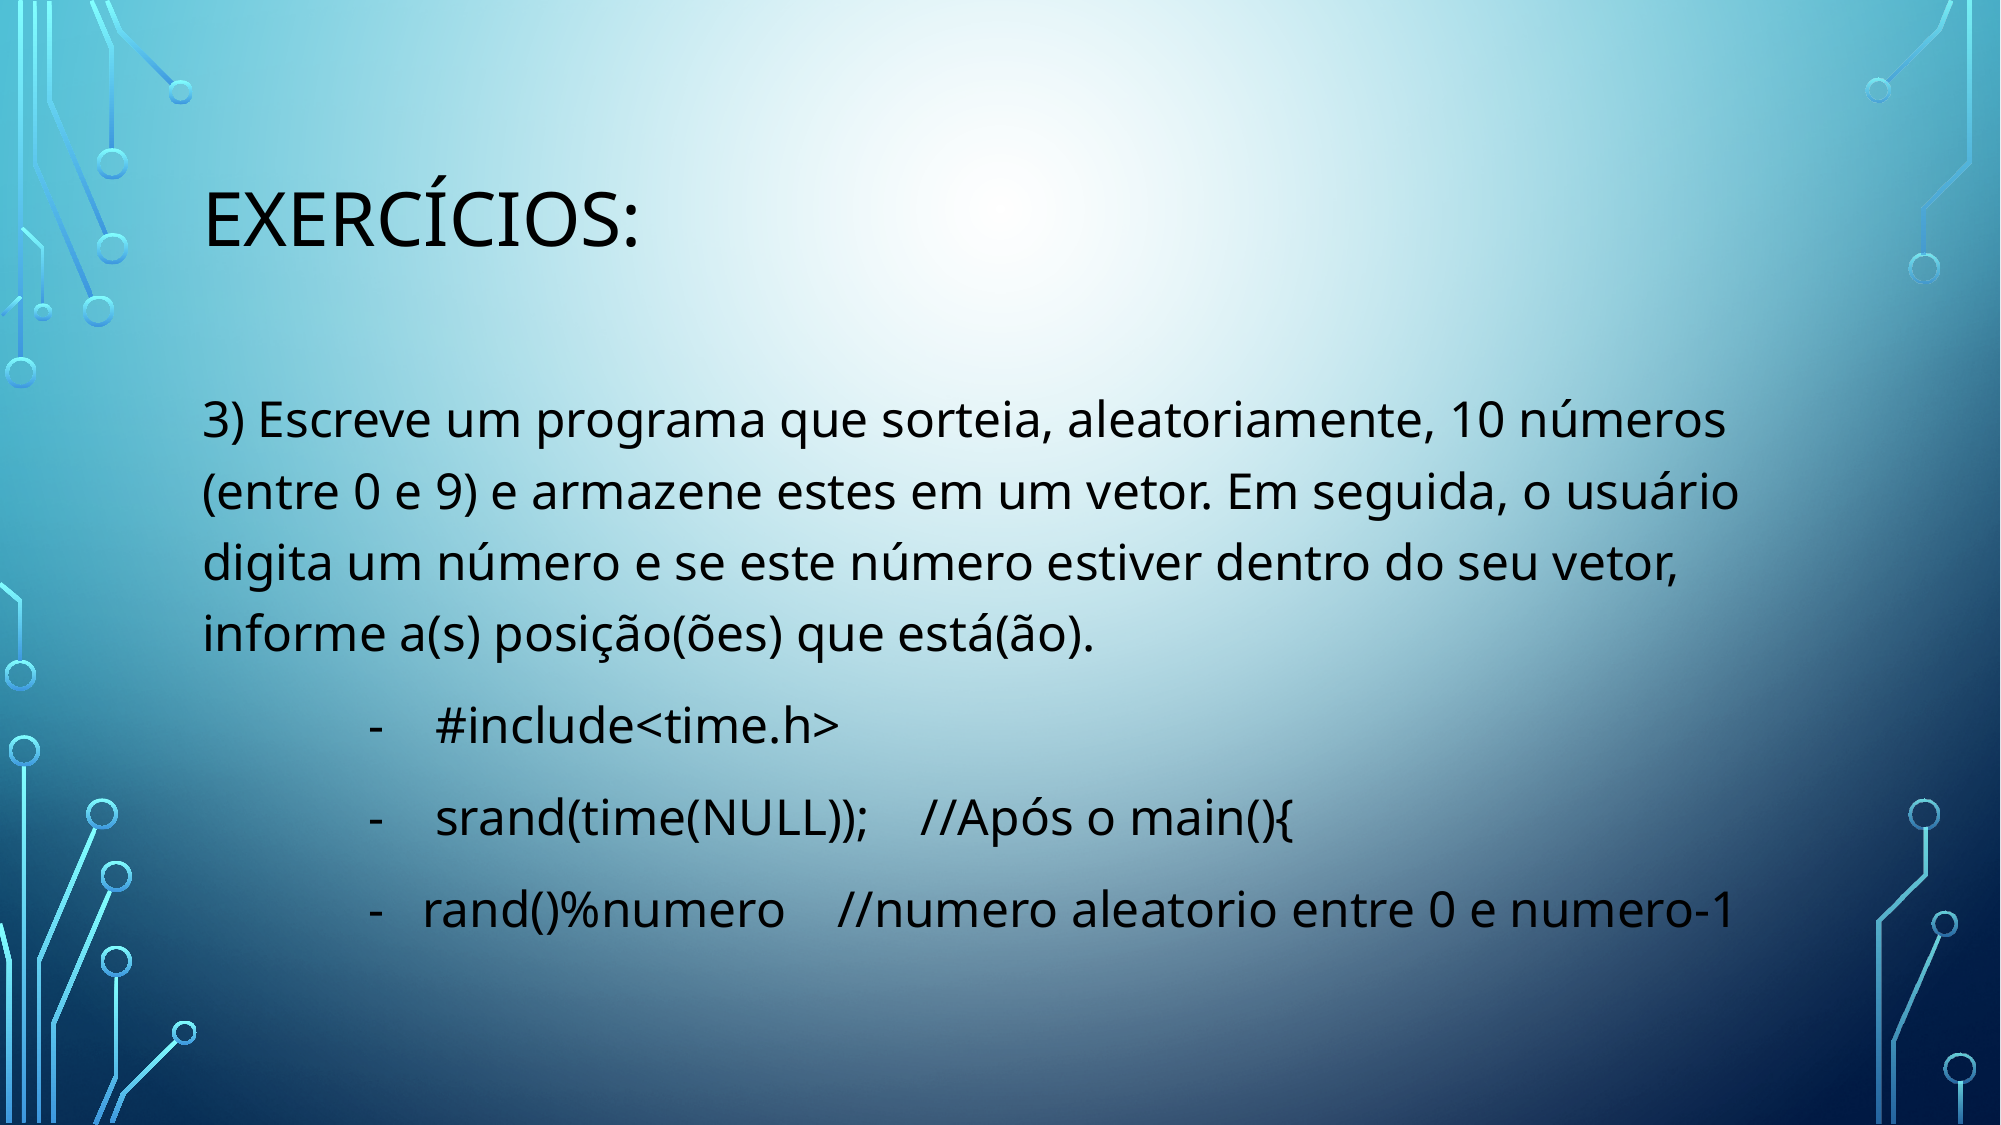

# Exercícios:
3) Escreve um programa que sorteia, aleatoriamente, 10 números (entre 0 e 9) e armazene estes em um vetor. Em seguida, o usuário digita um número e se este número estiver dentro do seu vetor, informe a(s) posição(ões) que está(ão).
 - #include<time.h>
 - srand(time(NULL)); //Após o main(){
 - rand()%numero //numero aleatorio entre 0 e numero-1